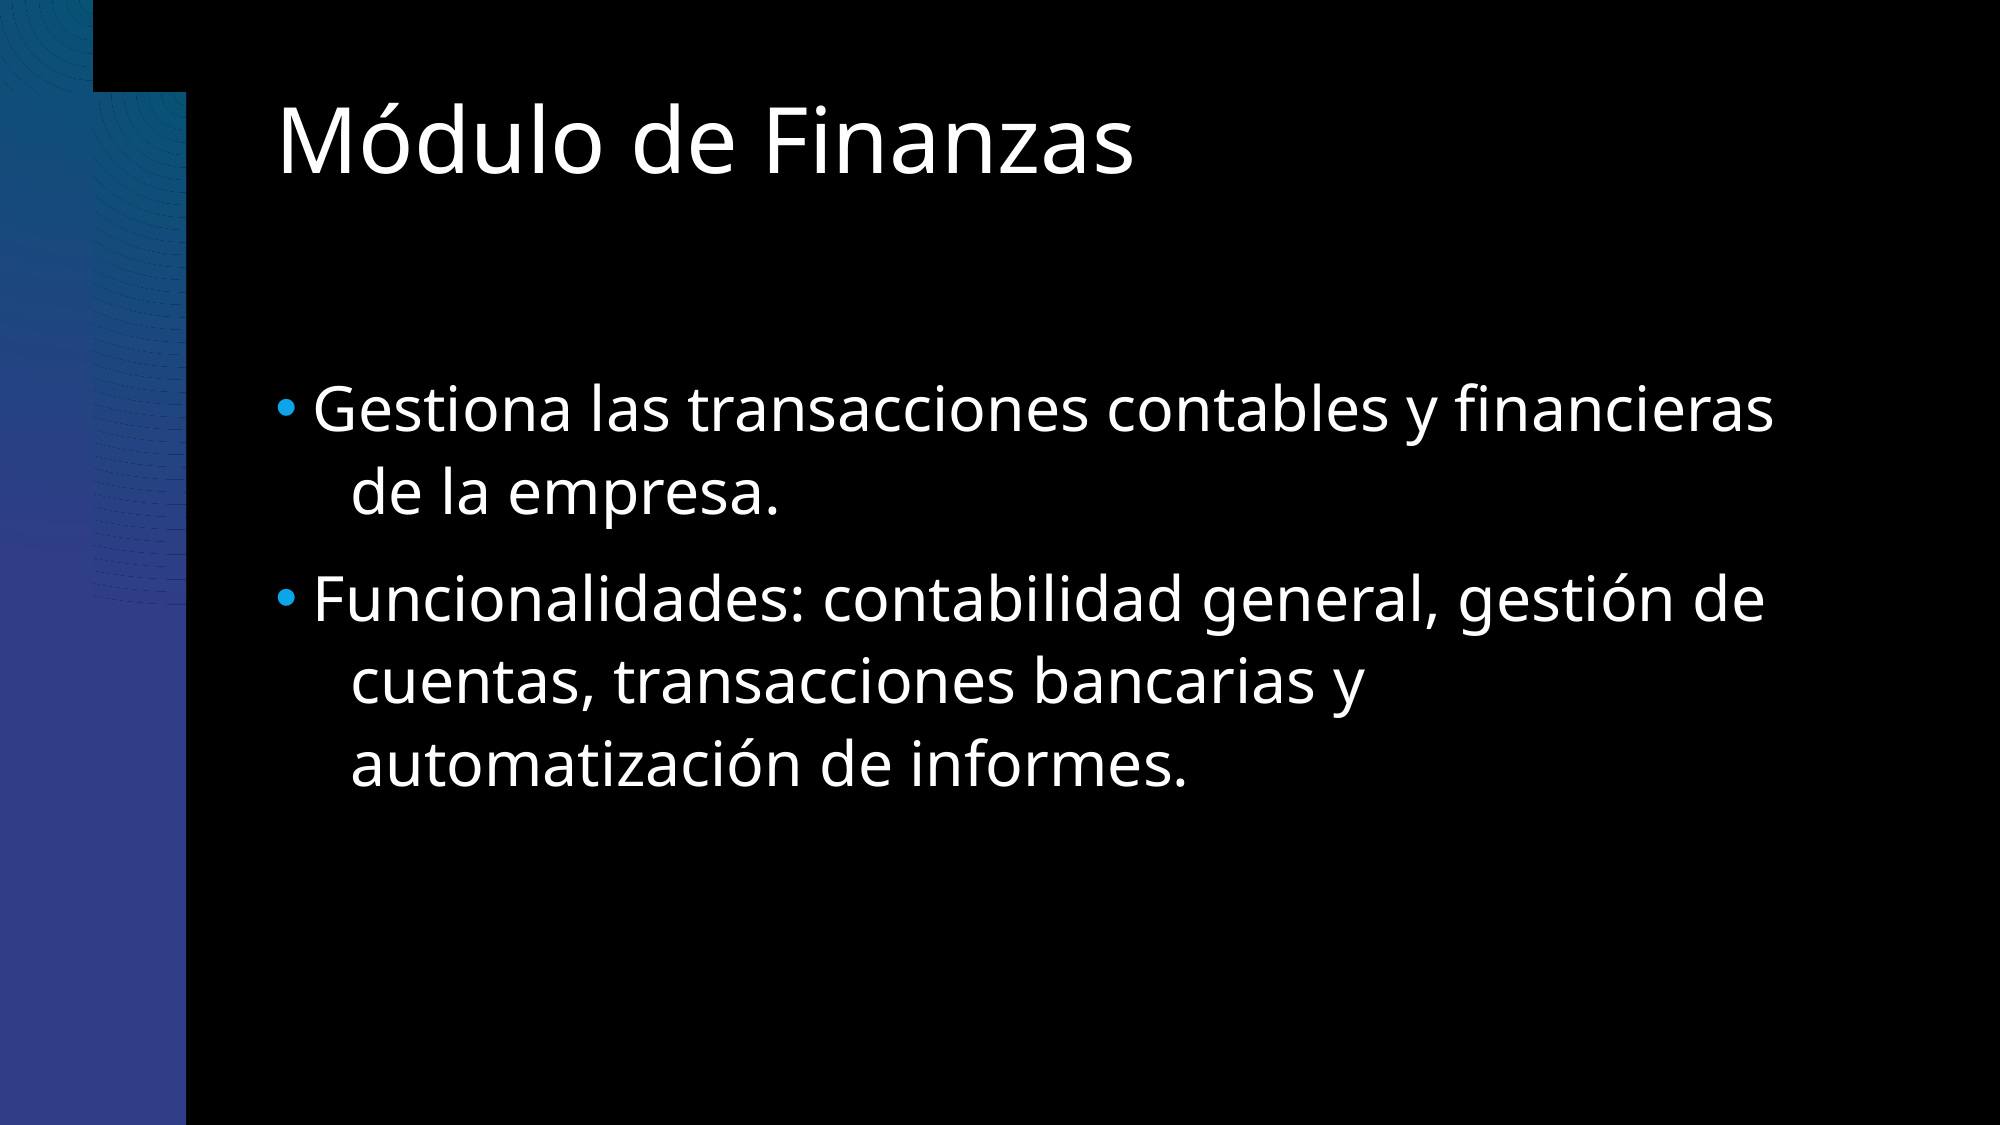

# Módulo de Finanzas
Gestiona las transacciones contables y financieras de la empresa.
Funcionalidades: contabilidad general, gestión de cuentas, transacciones bancarias y automatización de informes.